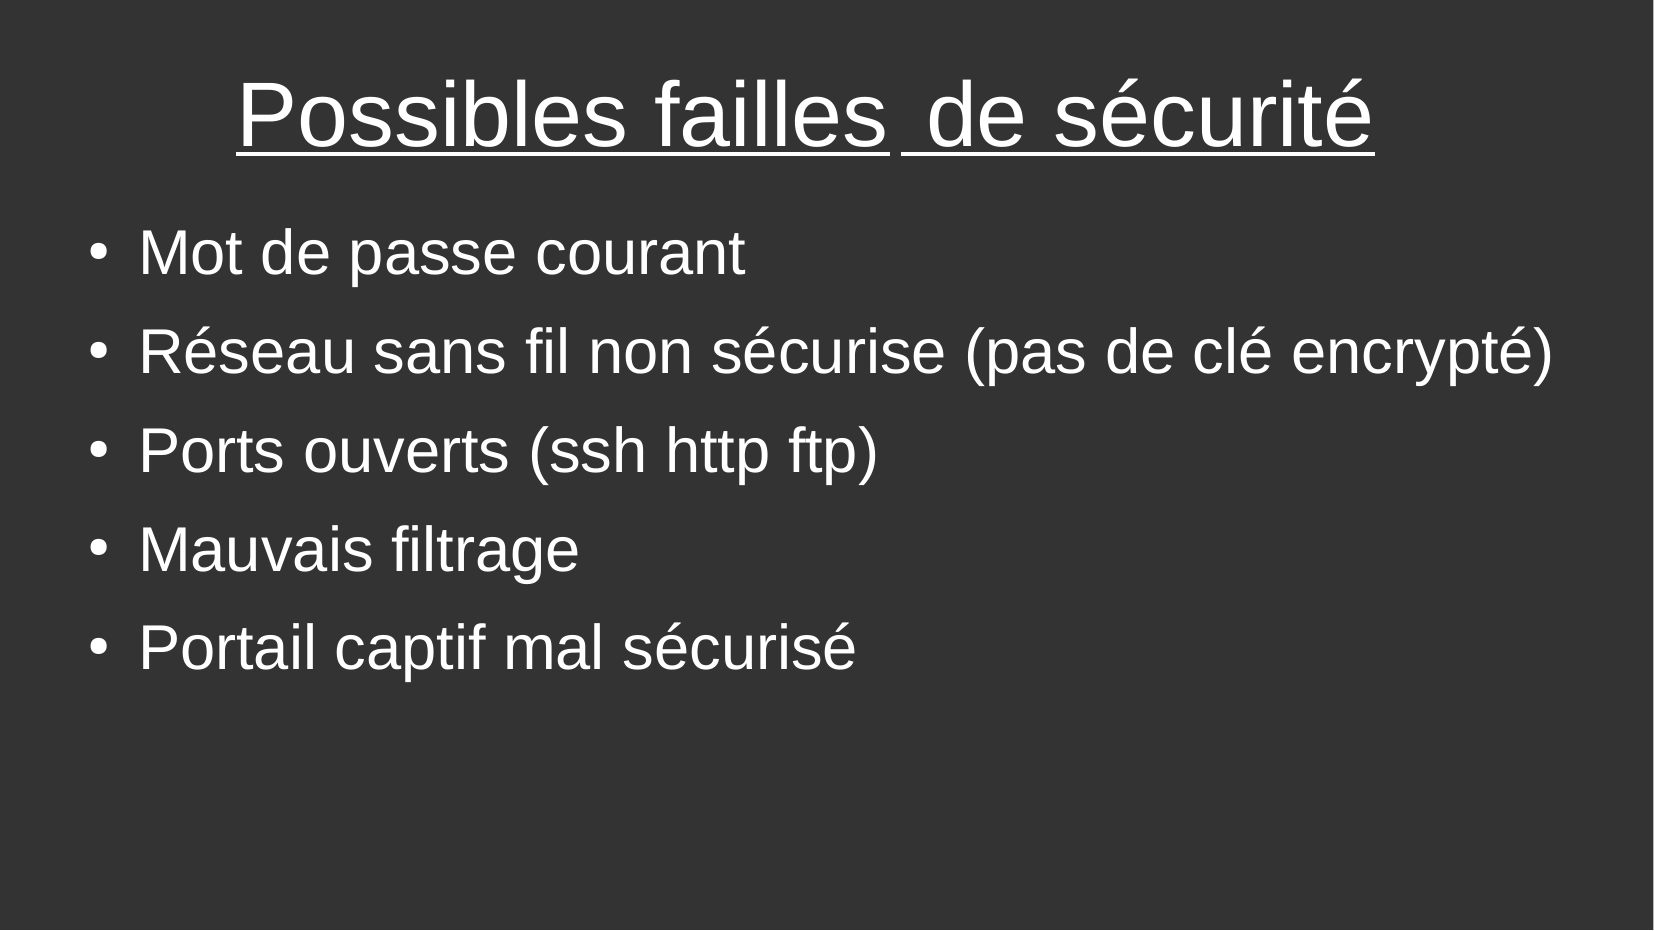

# Possibles failles	 de sécurité
Mot de passe courant
Réseau sans fil non sécurise (pas de clé encrypté)
Ports ouverts (ssh http ftp)
Mauvais filtrage
Portail captif mal sécurisé